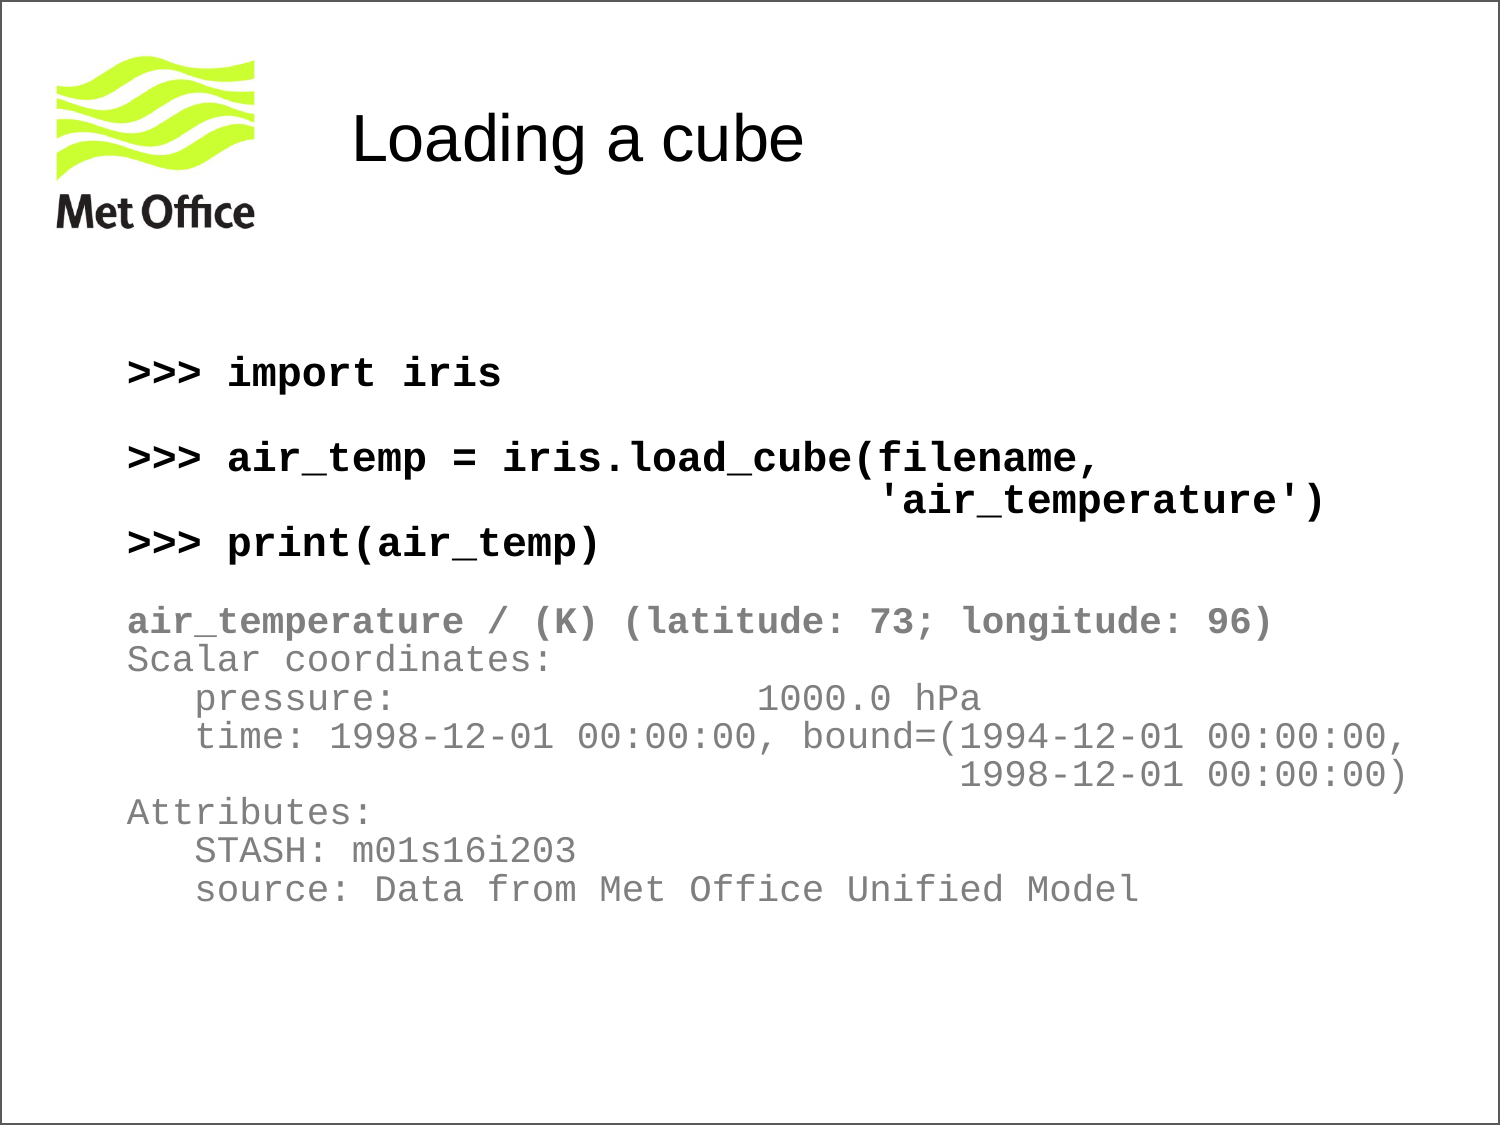

Loading a cube
>>> import iris
>>> air_temp = iris.load_cube(filename,
 'air_temperature')
>>> print(air_temp)
air_temperature / (K) (latitude: 73; longitude: 96)
Scalar coordinates:
 pressure: 1000.0 hPa
 time: 1998-12-01 00:00:00, bound=(1994-12-01 00:00:00,
 1998-12-01 00:00:00)
Attributes:
 STASH: m01s16i203
 source: Data from Met Office Unified Model